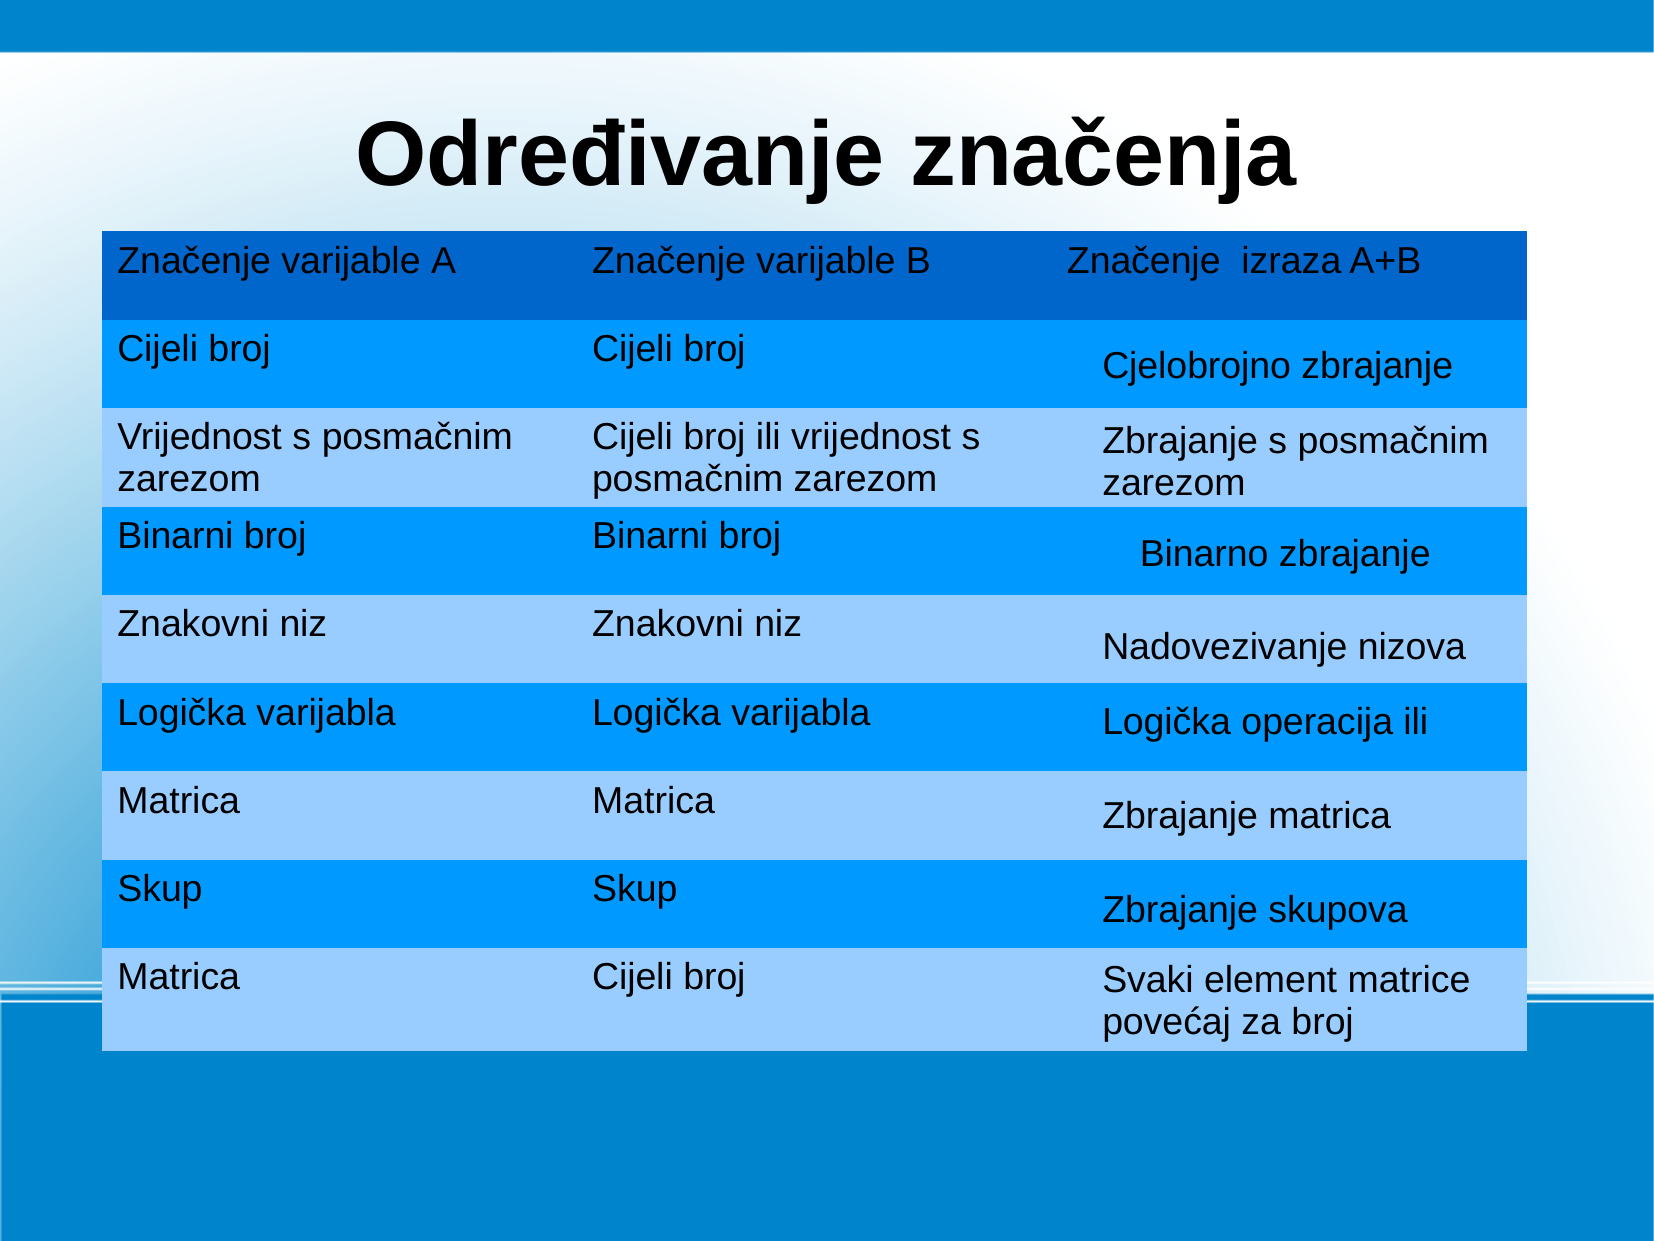

Određivanje značenja
| Značenje varijable A | Značenje varijable B | Značenje izraza A+B |
| --- | --- | --- |
| Cijeli broj | Cijeli broj | |
| Vrijednost s posmačnim zarezom | Cijeli broj ili vrijednost s posmačnim zarezom | |
| Binarni broj | Binarni broj | |
| Znakovni niz | Znakovni niz | |
| Logička varijabla | Logička varijabla | |
| Matrica | Matrica | |
| Skup | Skup | |
| Matrica | Cijeli broj | |
Cjelobrojno zbrajanje
Zbrajanje s posmačnim zarezom
Binarno zbrajanje
Nadovezivanje nizova
Logička operacija ili
Zbrajanje matrica
Zbrajanje skupova
Svaki element matrice povećaj za broj
#